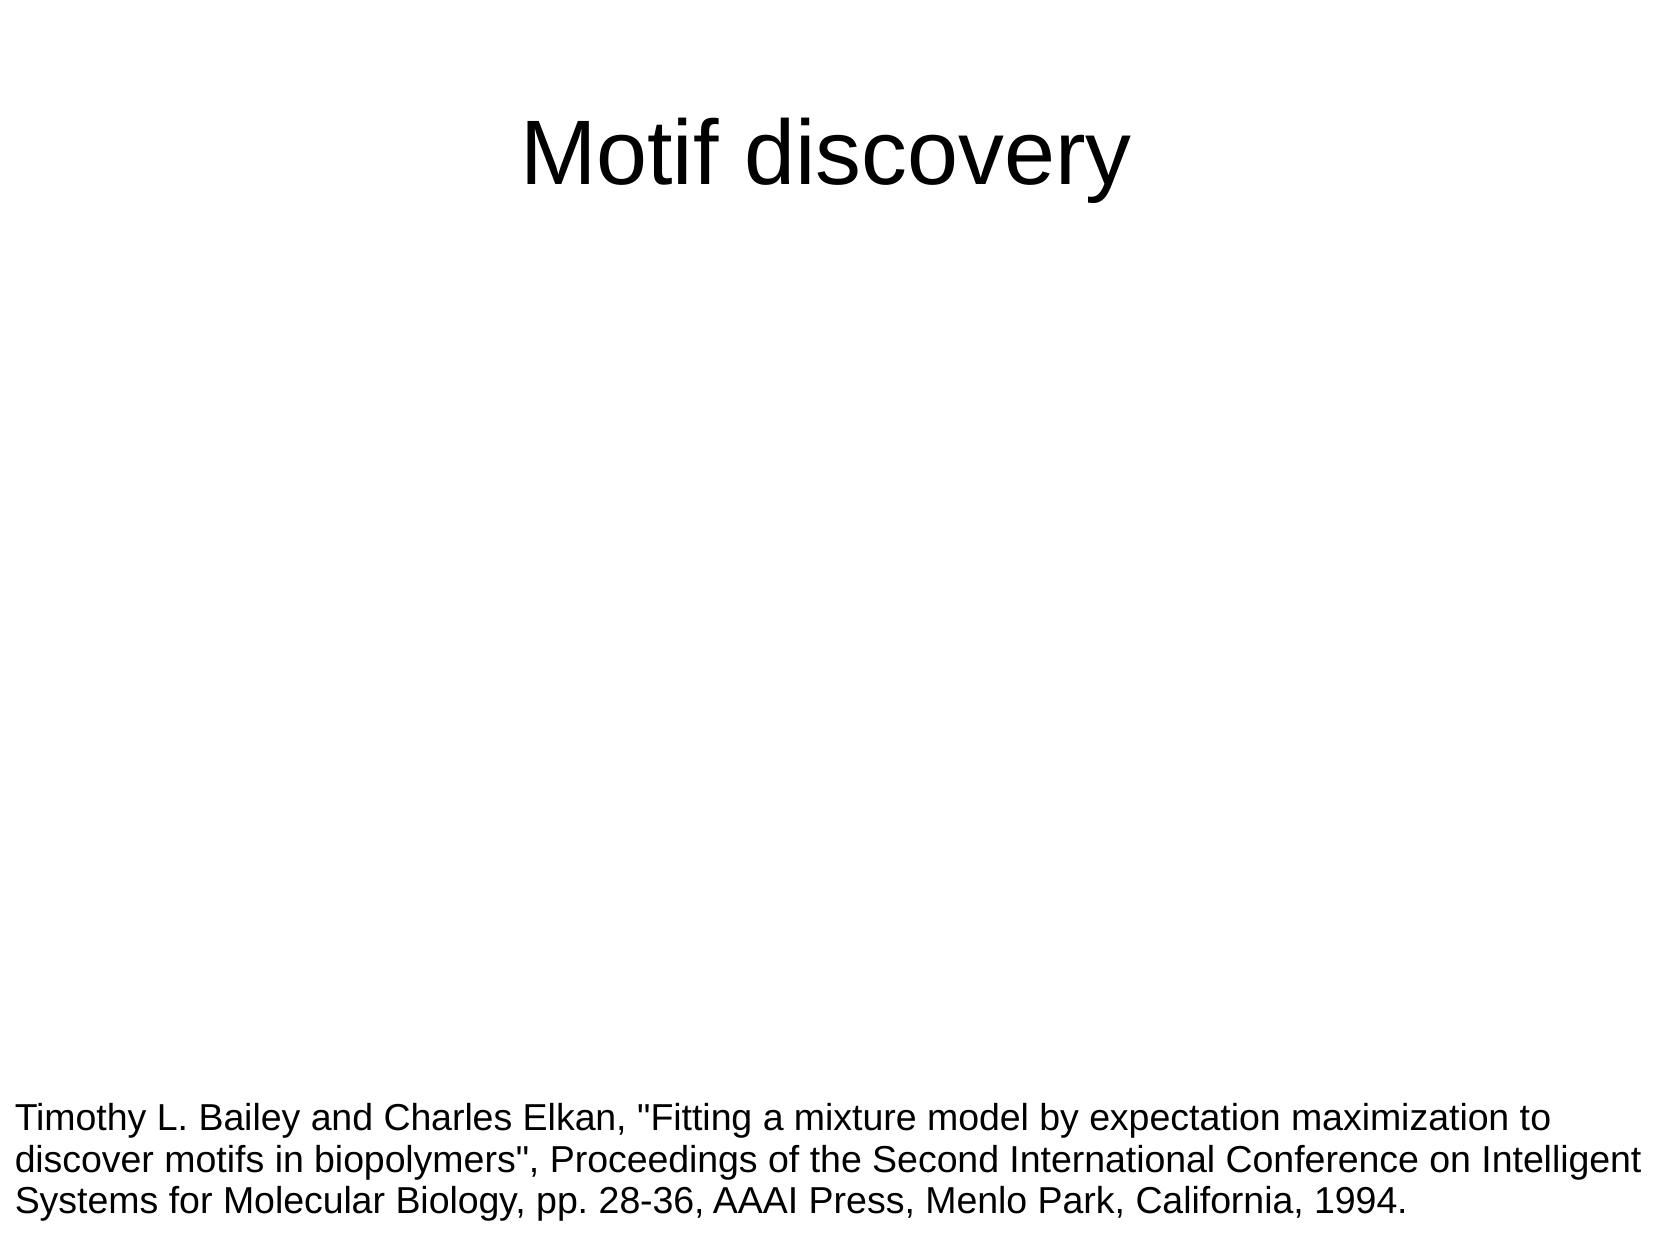

# Motif discovery
Timothy L. Bailey and Charles Elkan, "Fitting a mixture model by expectation maximization to discover motifs in biopolymers", Proceedings of the Second International Conference on Intelligent Systems for Molecular Biology, pp. 28-36, AAAI Press, Menlo Park, California, 1994.